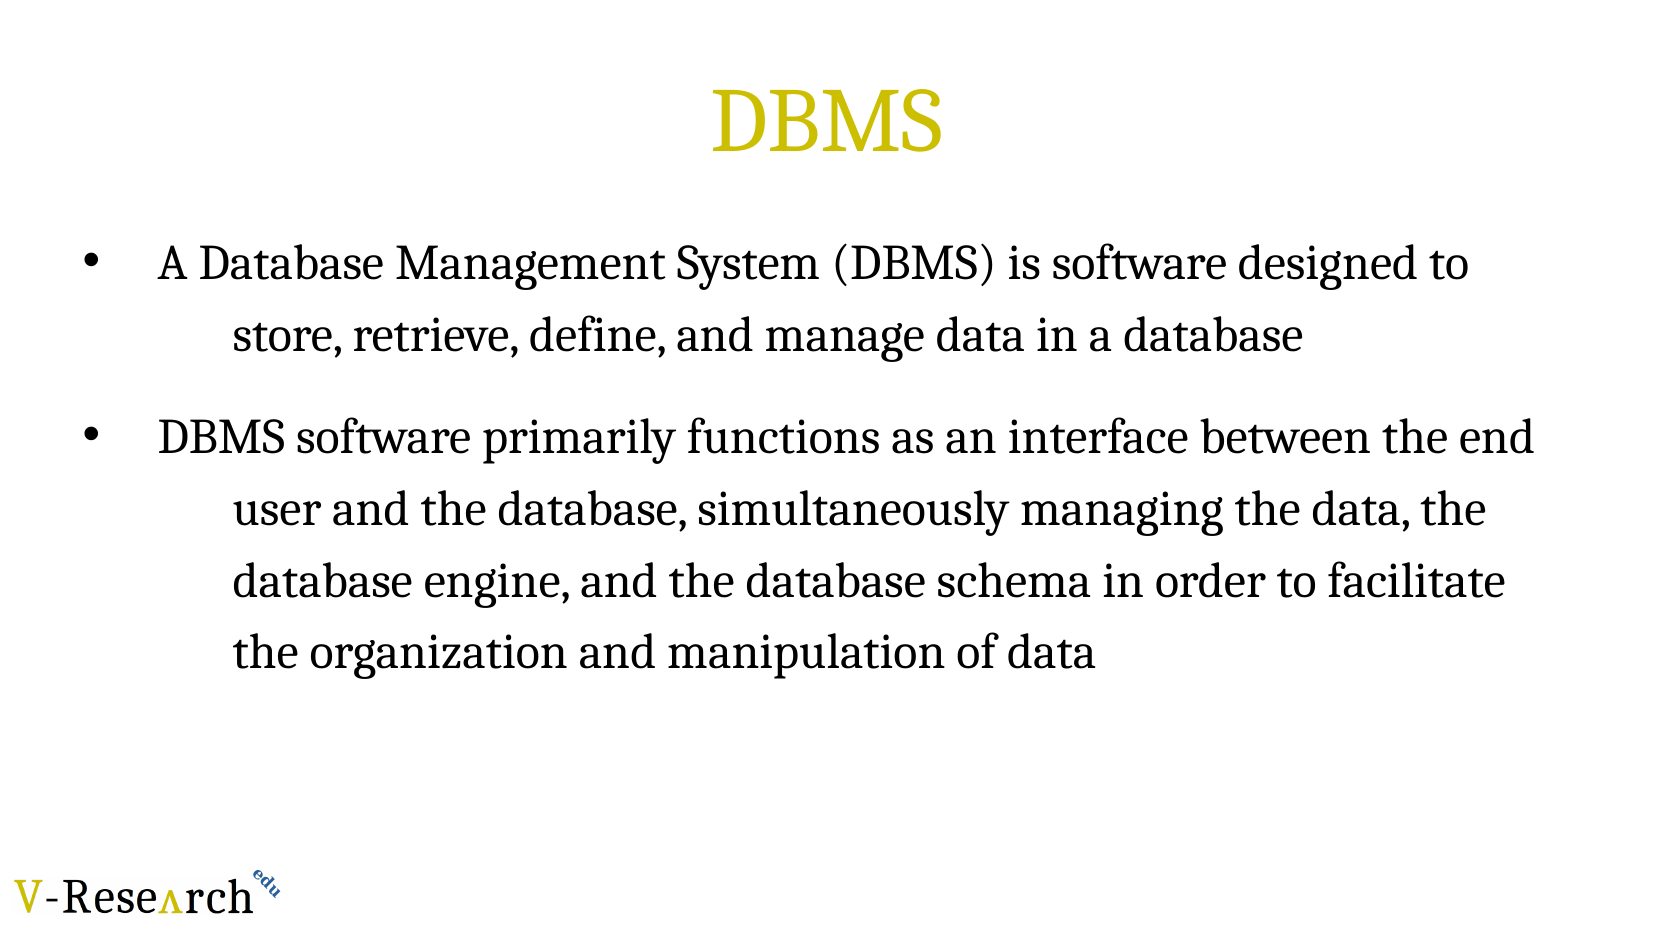

# DBMS
A Database Management System (DBMS) is software designed to store, retrieve, define, and manage data in a database
DBMS software primarily functions as an interface between the end user and the database, simultaneously managing the data, the database engine, and the database schema in order to facilitate the organization and manipulation of data
edu